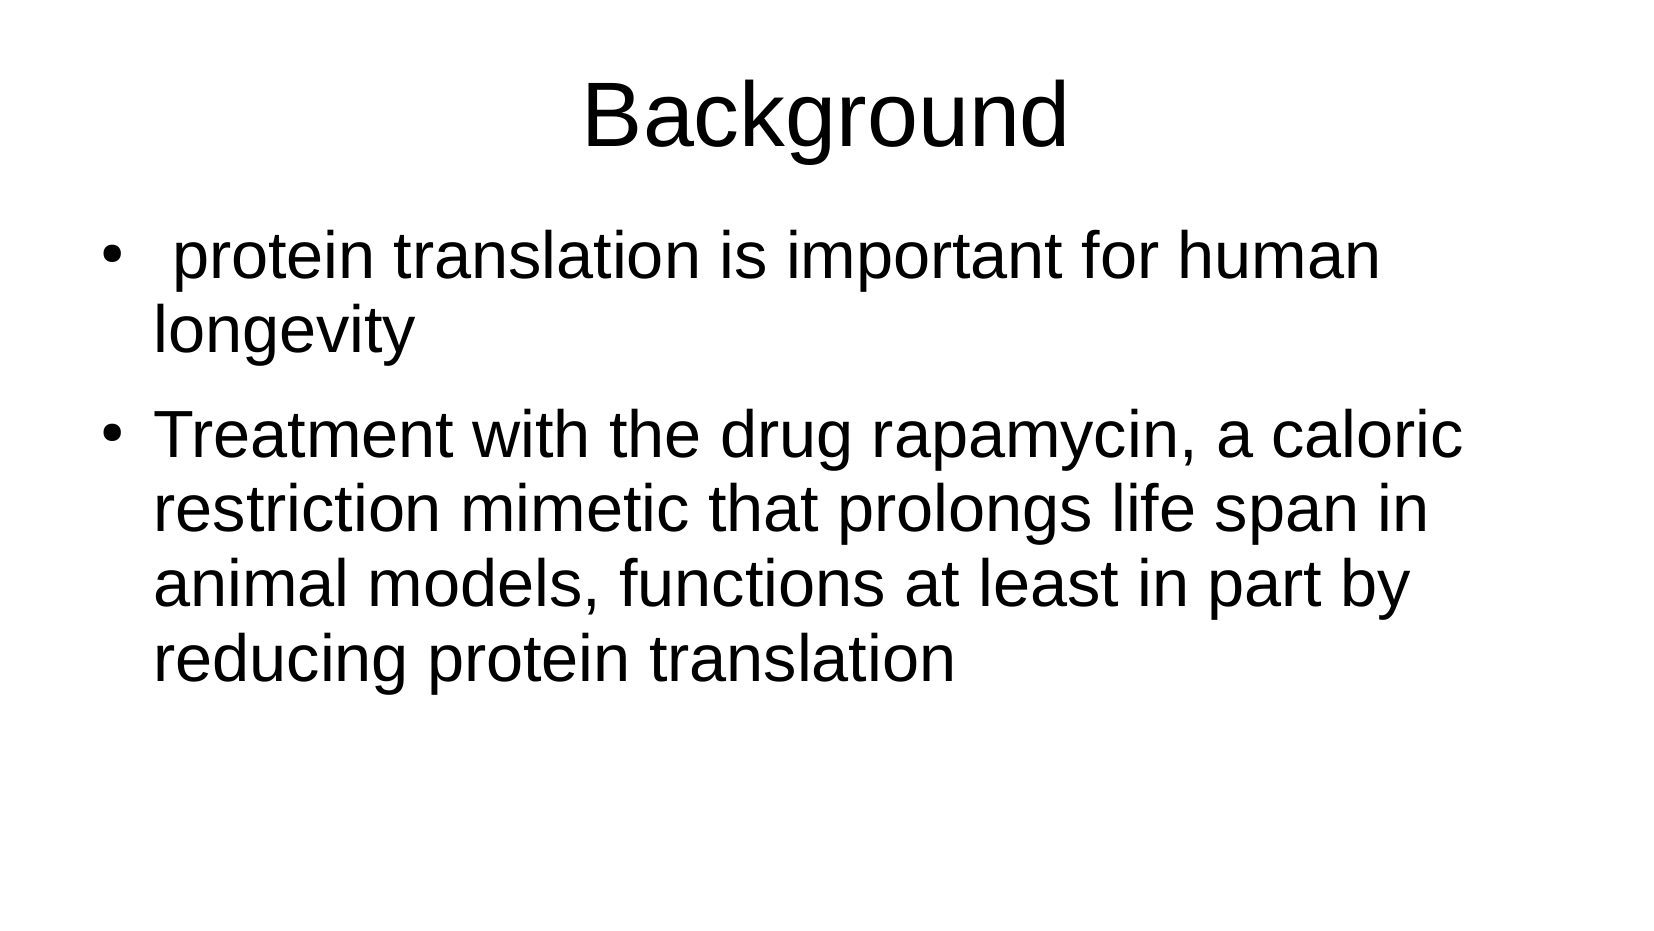

# Background
 protein translation is important for human longevity
Treatment with the drug rapamycin, a caloric restriction mimetic that prolongs life span in animal models, functions at least in part by reducing protein translation